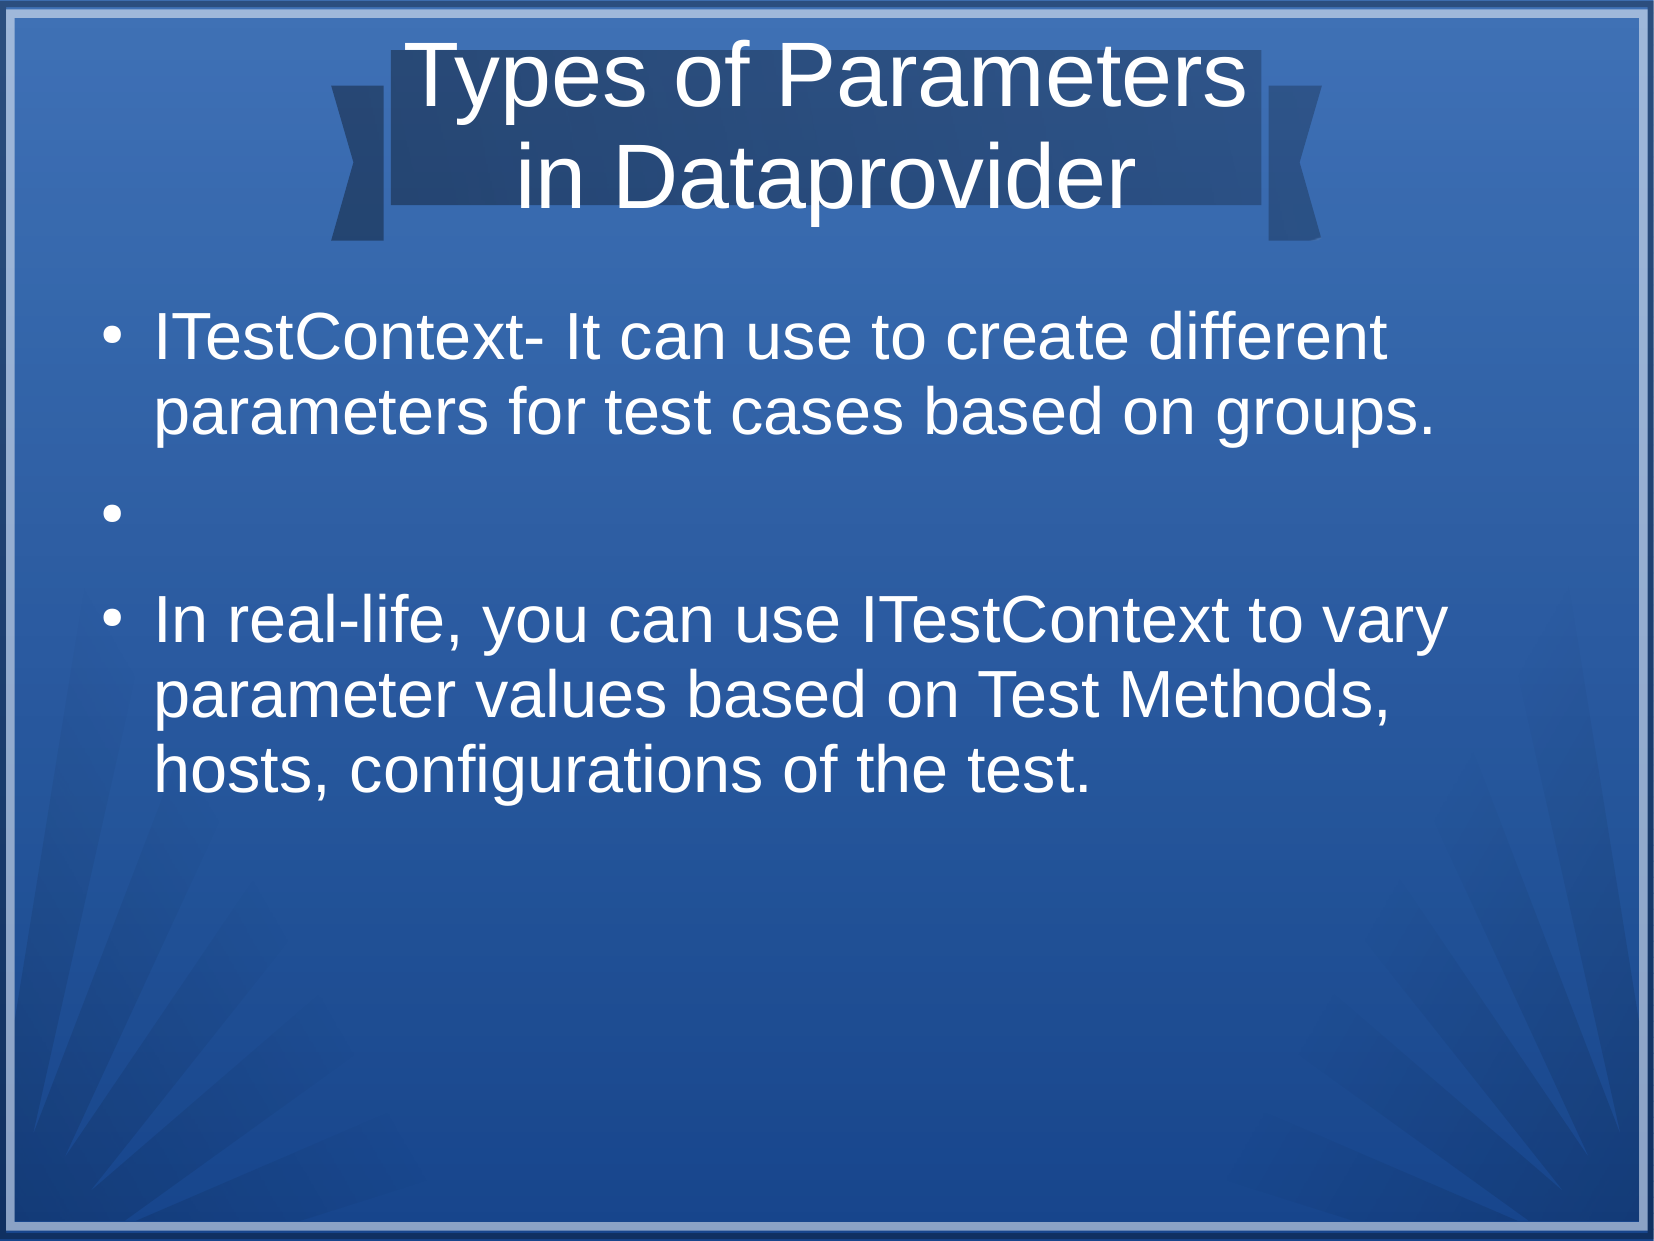

# Types of Parameters in Dataprovider
ITestContext- It can use to create different parameters for test cases based on groups.
In real-life, you can use ITestContext to vary parameter values based on Test Methods, hosts, configurations of the test.